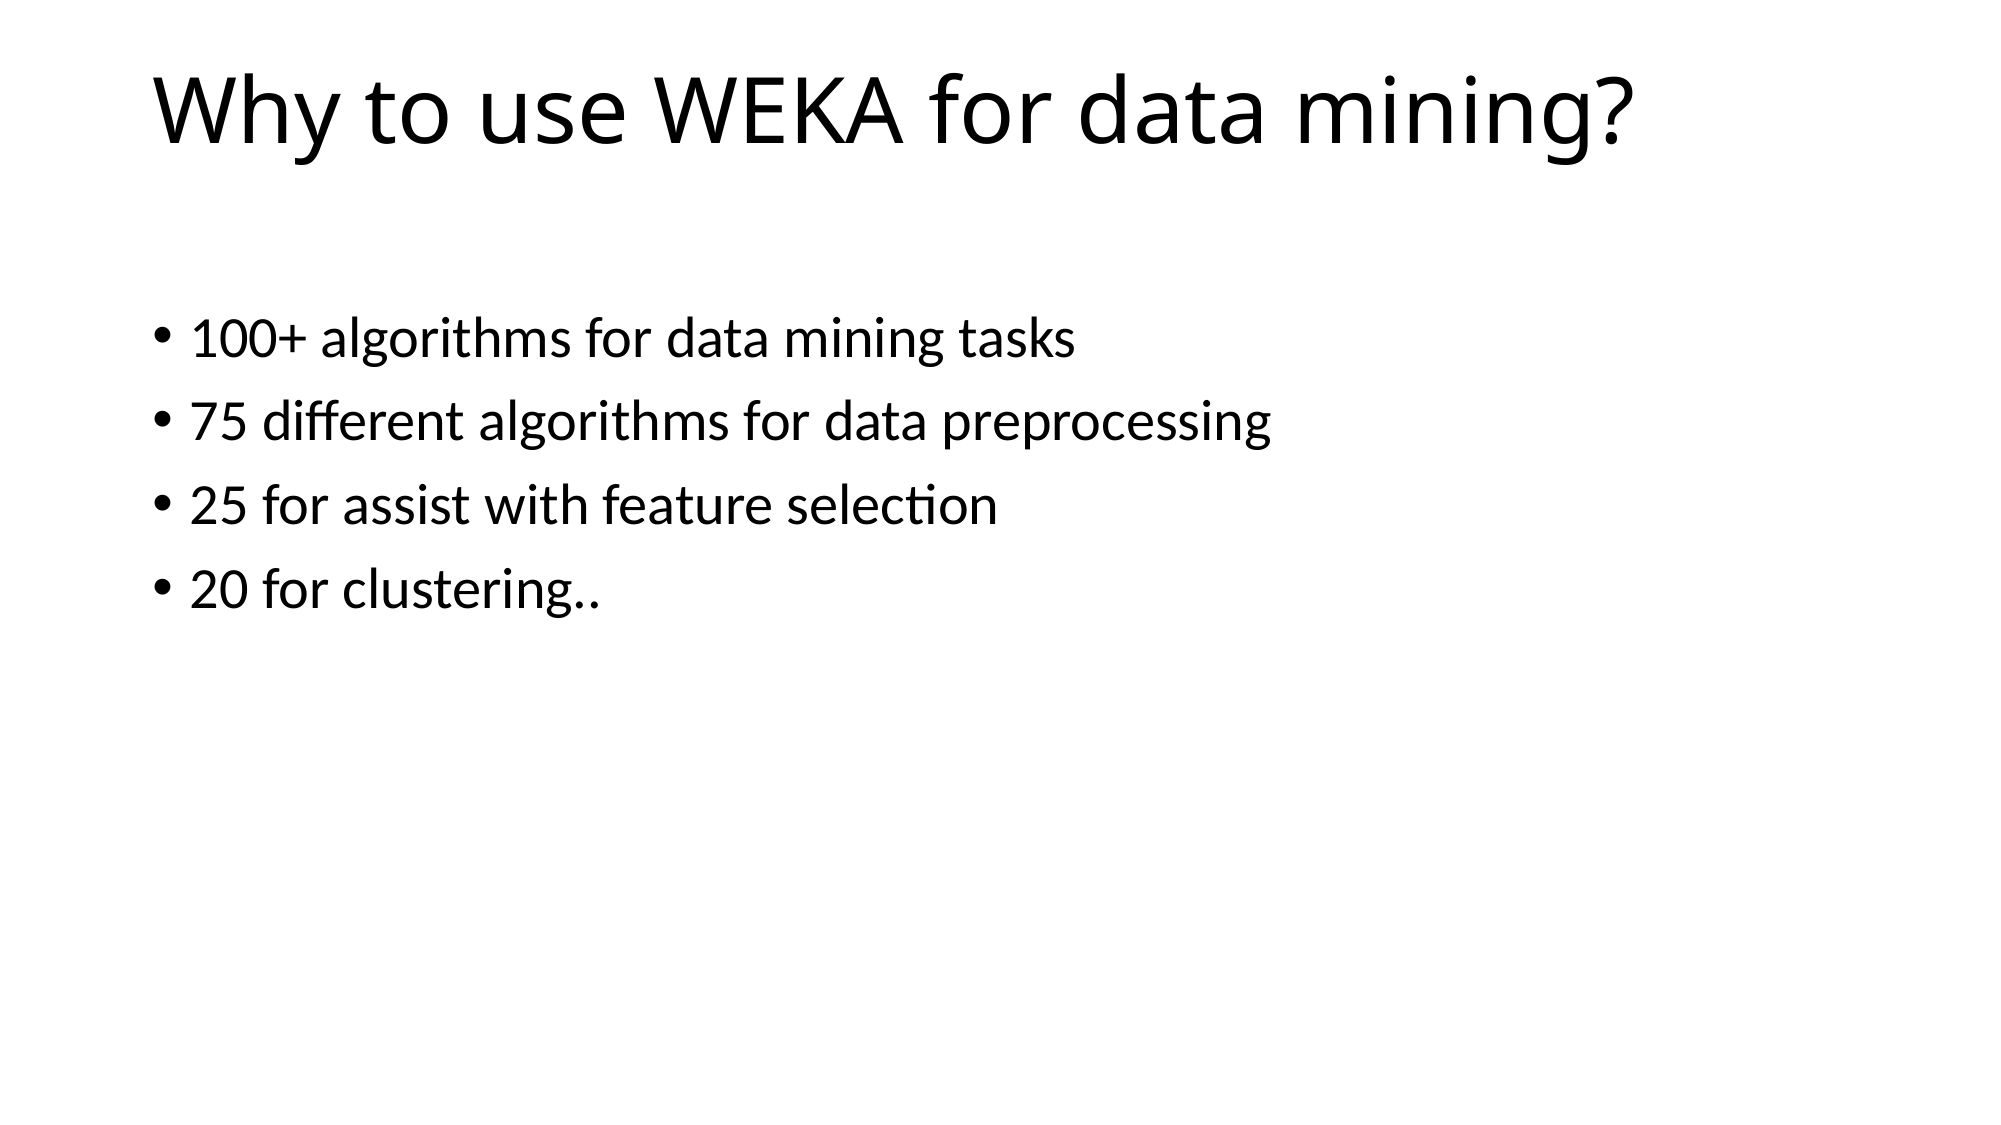

# Why to use WEKA for data mining?
100+ algorithms for data mining tasks
75 different algorithms for data preprocessing
25 for assist with feature selection
20 for clustering..